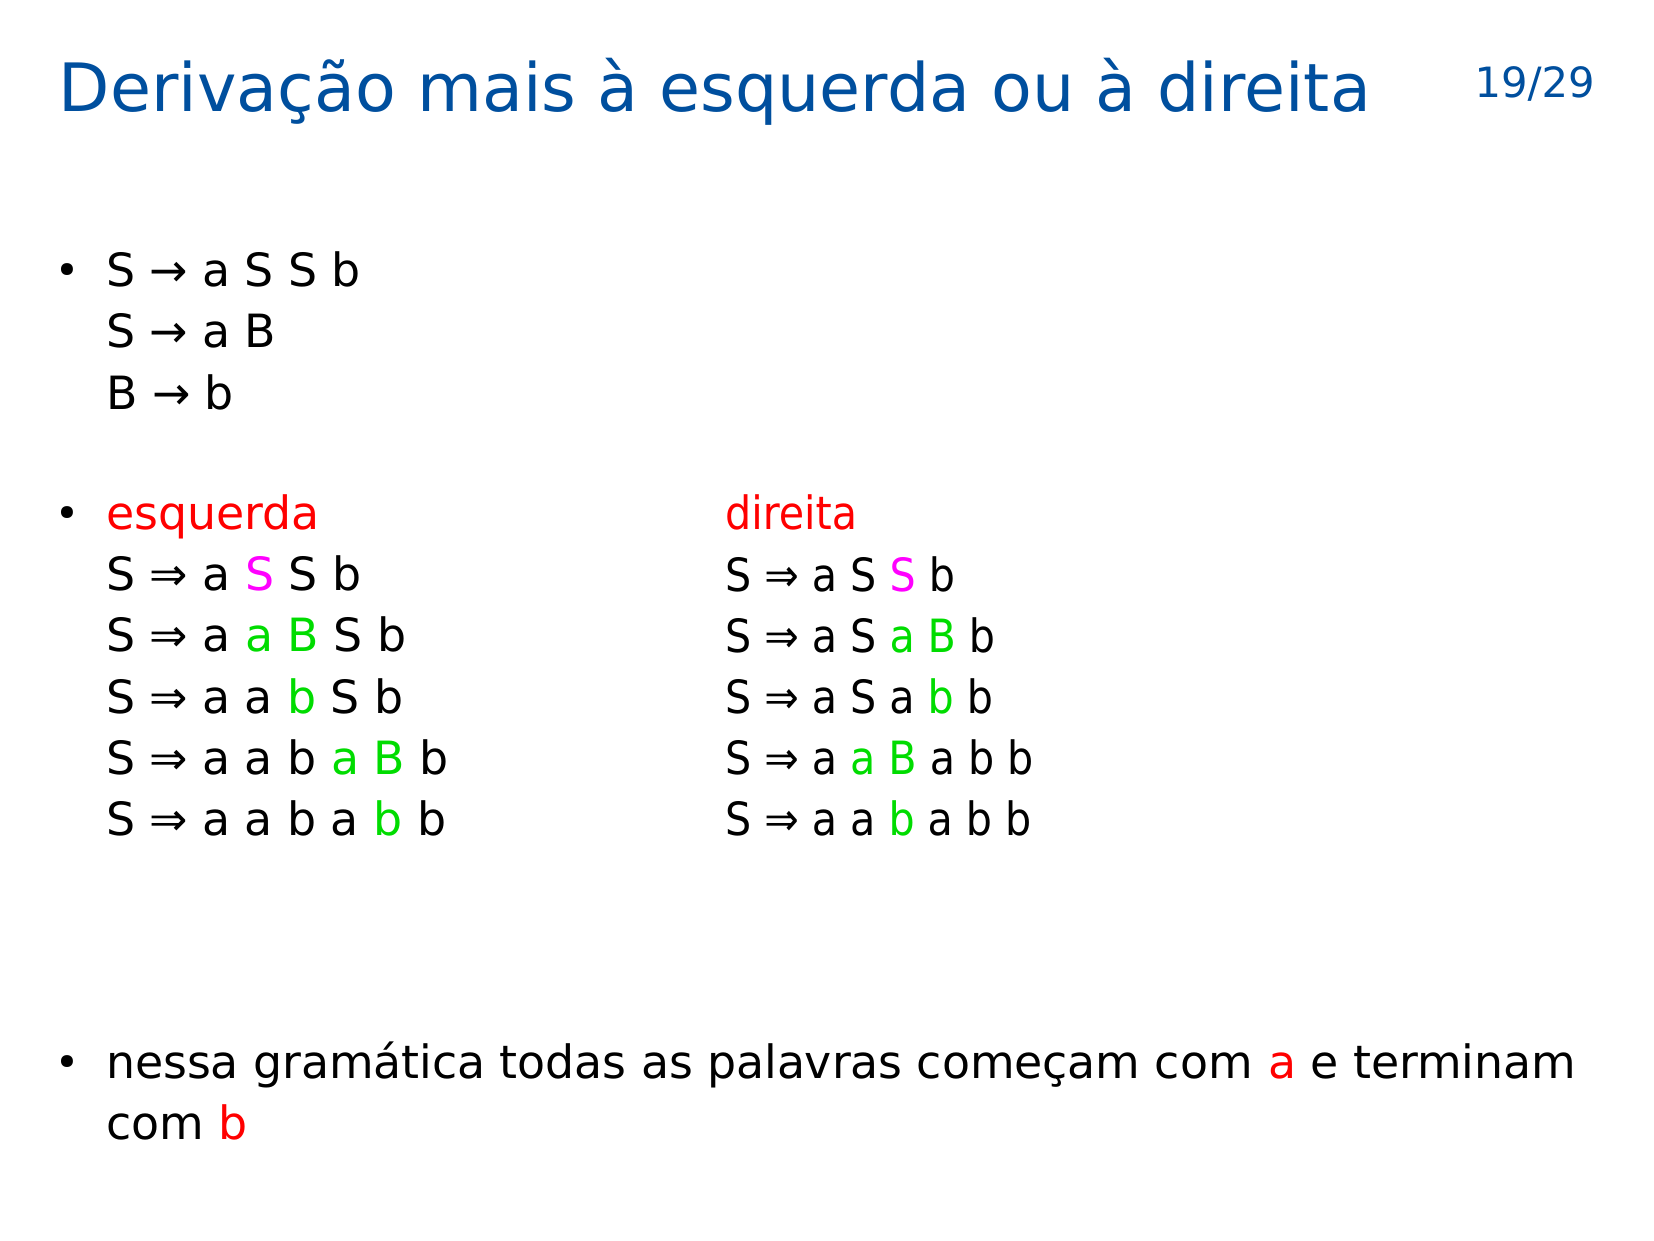

# Derivação mais à esquerda ou à direita
19
S → a S S b
S → a B
B → b
esquerda
S ⇒ a S S b
S ⇒ a a B S b
S ⇒ a a b S b
S ⇒ a a b a B b
S ⇒ a a b a b b
nessa gramática todas as palavras começam com a e terminam com b
direita
S ⇒ a S S b
S ⇒ a S a B b
S ⇒ a S a b b
S ⇒ a a B a b b
S ⇒ a a b a b b